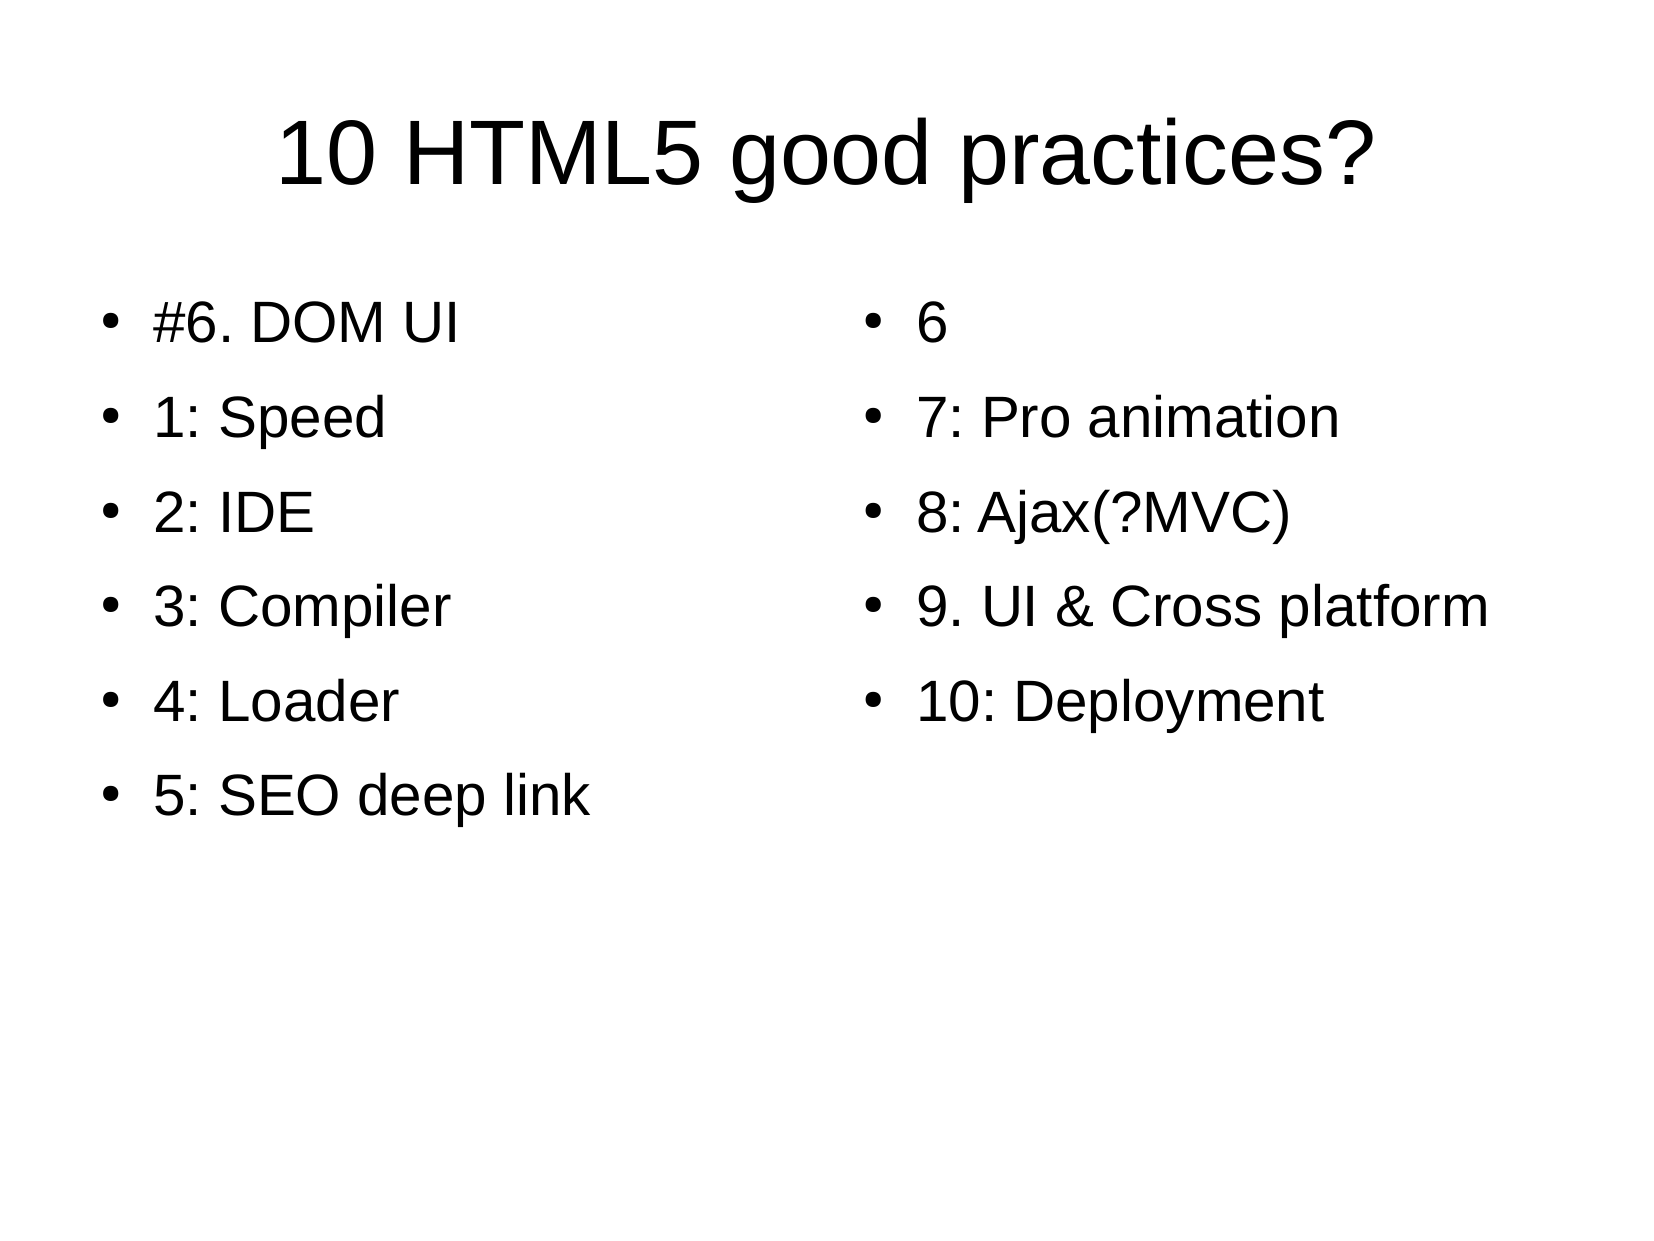

# 10 HTML5 good practices?
#6. DOM UI
1: Speed
2: IDE
3: Compiler
4: Loader
5: SEO deep link
6
7: Pro animation
8: Ajax(?MVC)
9. UI & Cross platform
10: Deployment